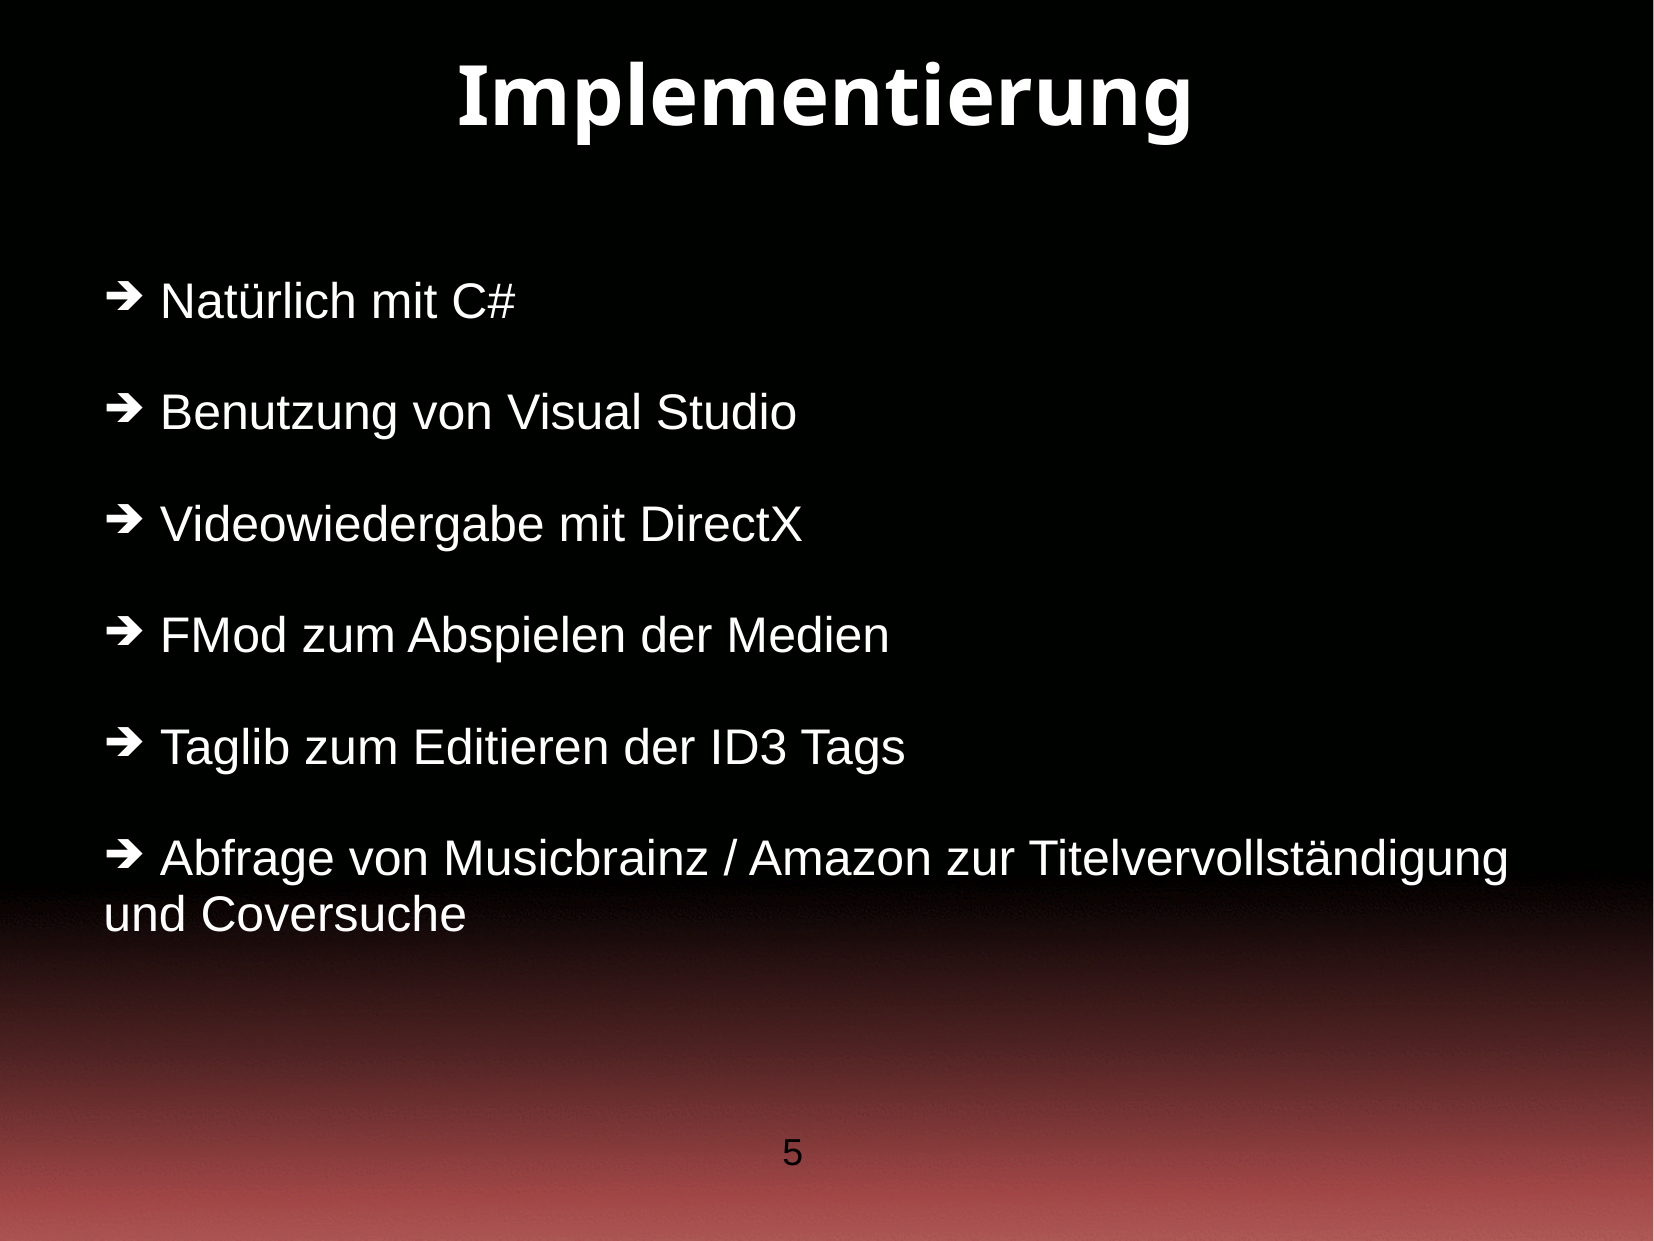

Implementierung
 Natürlich mit C#
 Benutzung von Visual Studio
 Videowiedergabe mit DirectX
 FMod zum Abspielen der Medien
 Taglib zum Editieren der ID3 Tags
 Abfrage von Musicbrainz / Amazon zur Titelvervollständigung und Coversuche